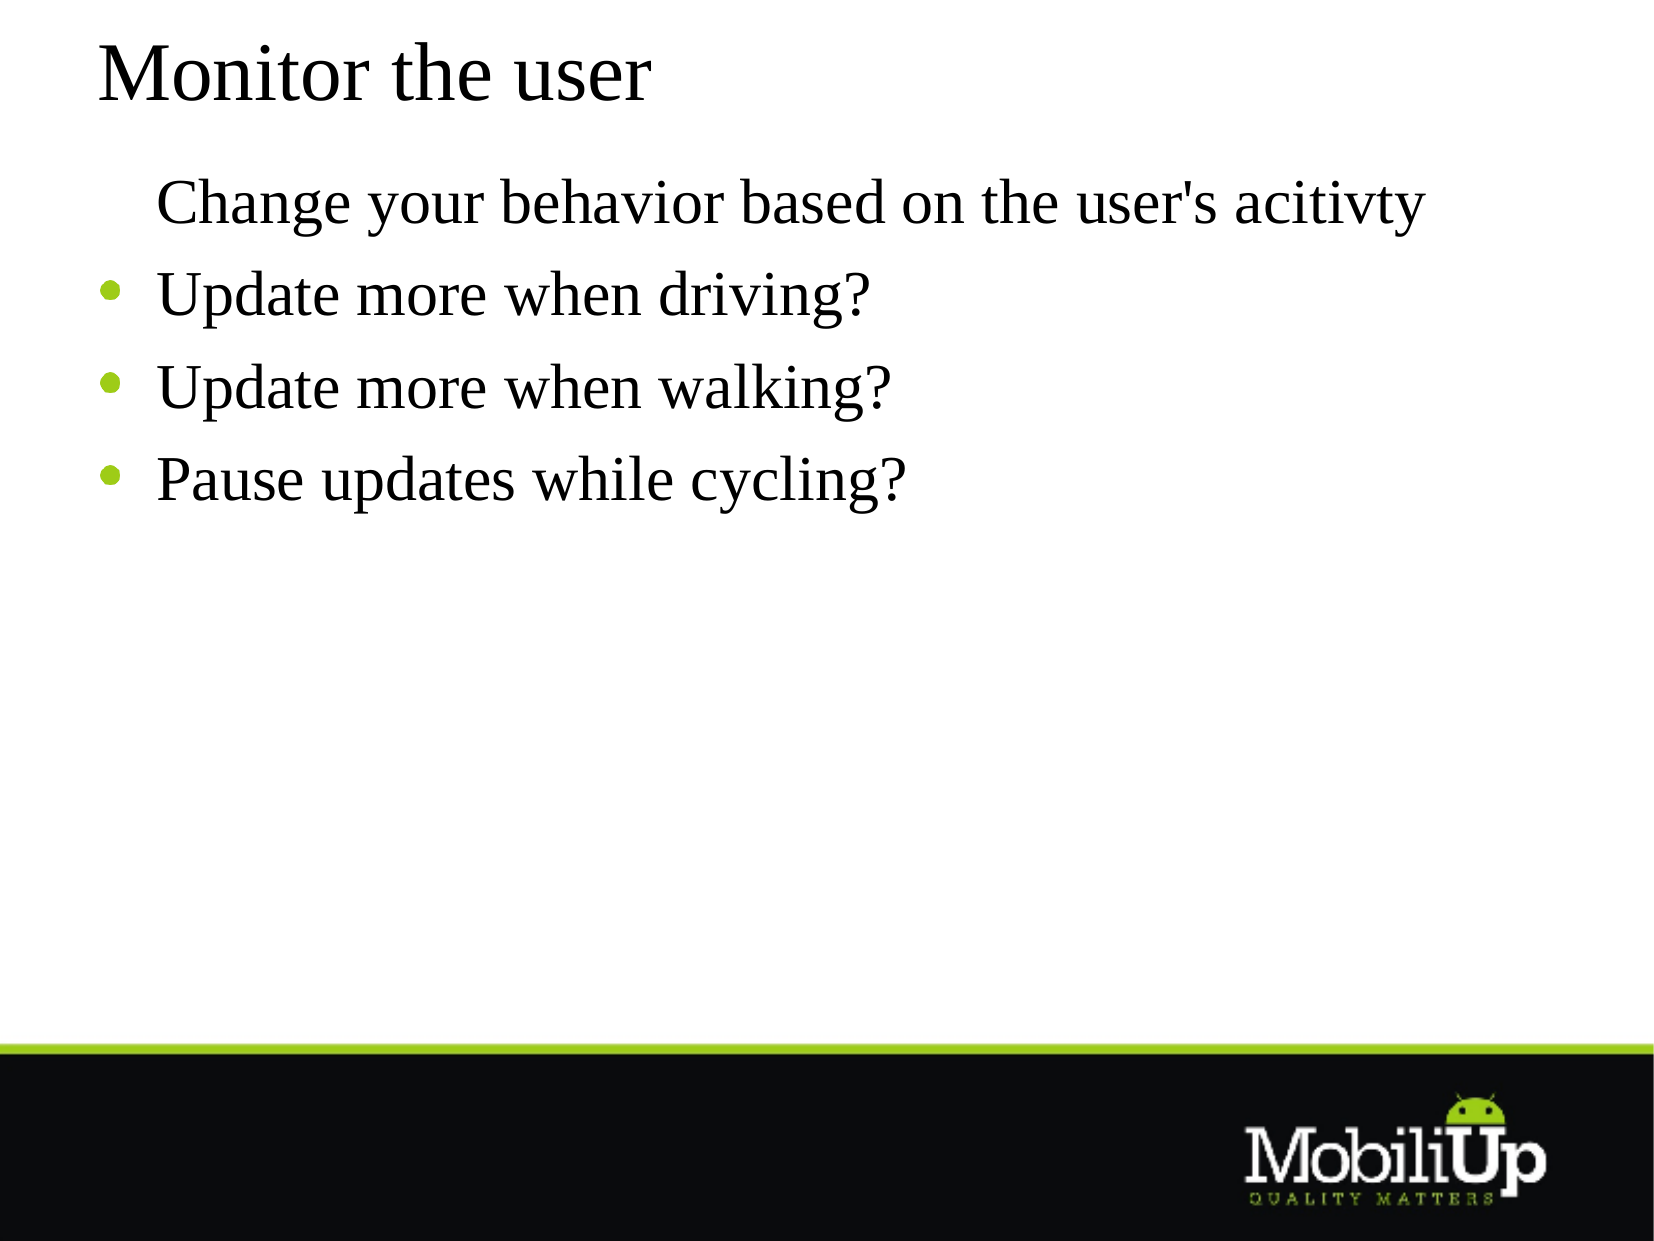

# Monitor the user
Change your behavior based on the user's acitivty
Update more when driving?
Update more when walking?
Pause updates while cycling?